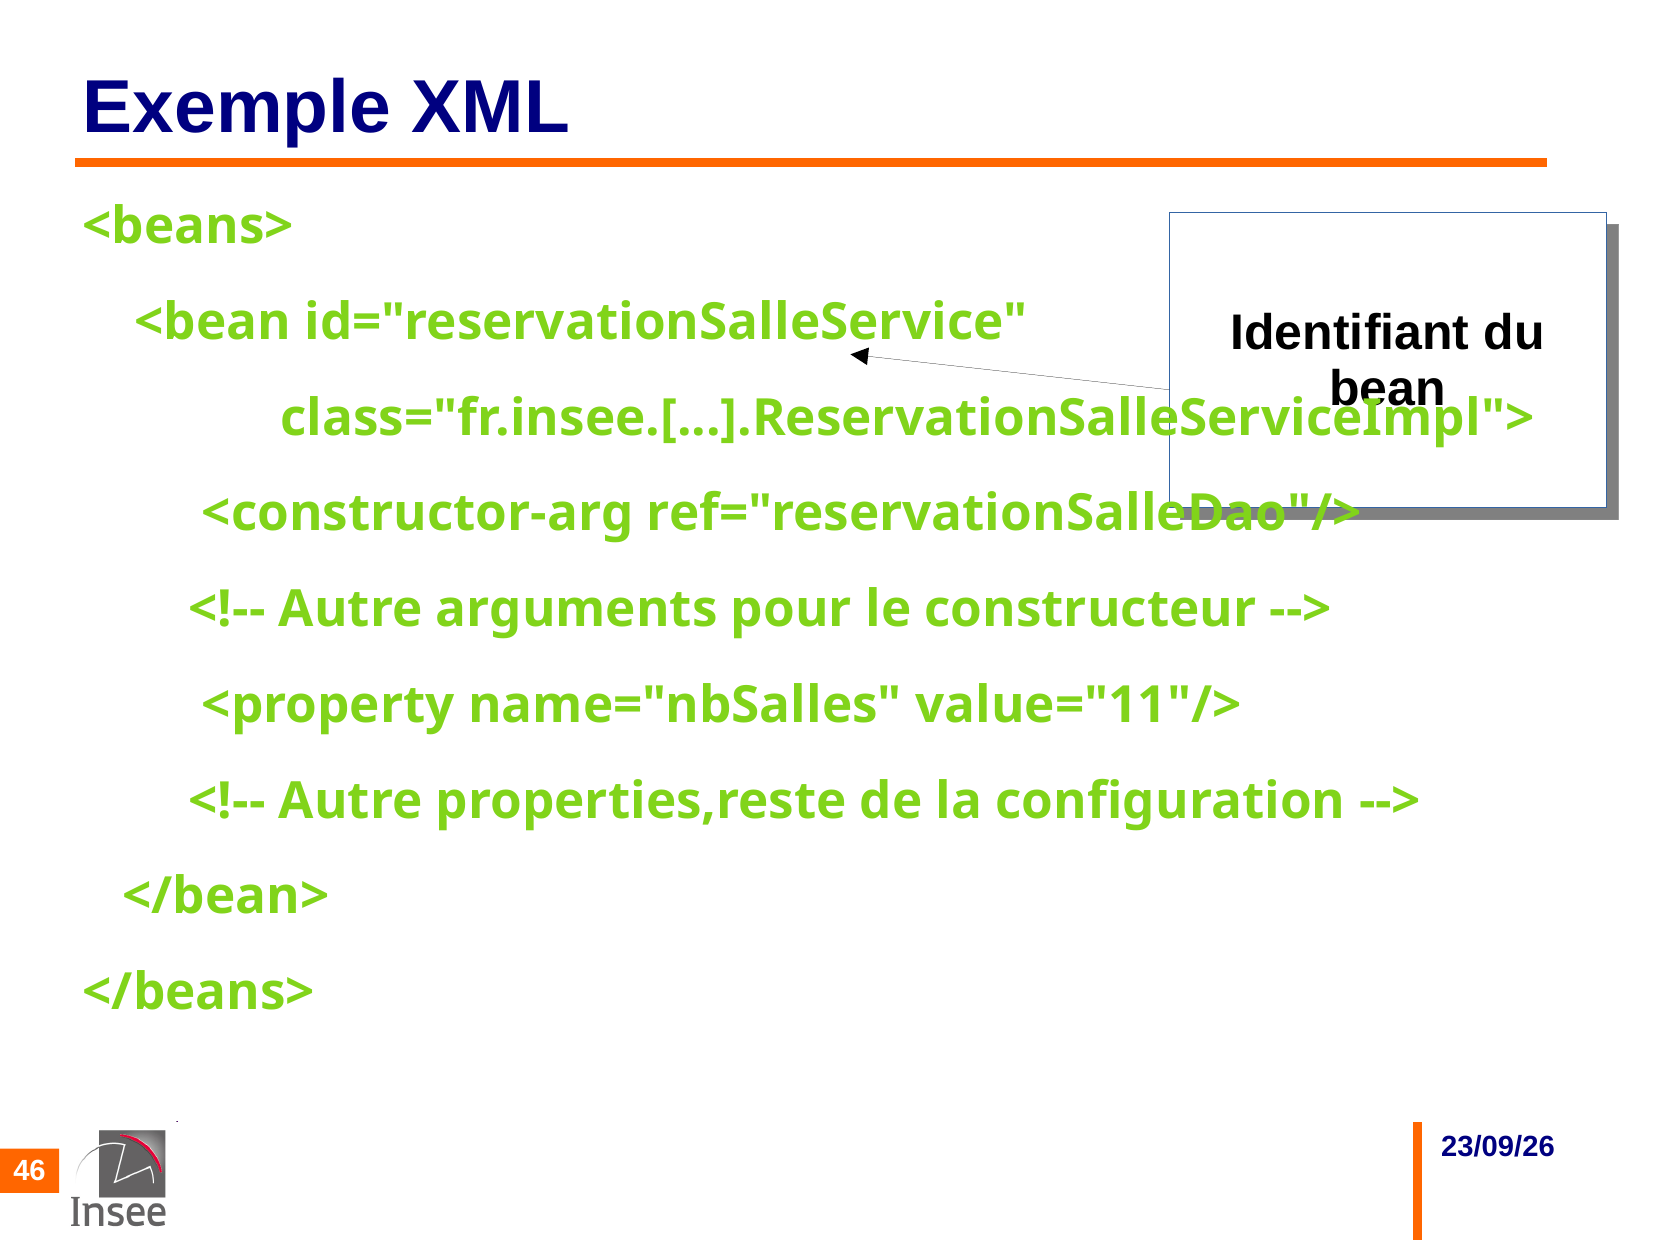

# Exemple XML
<beans>
<bean id="reservationSalleService"
 class="fr.insee.[...].ReservationSalleServiceImpl">
 <constructor-arg ref="reservationSalleDao"/>
 <!-- Autre arguments pour le constructeur -->
 <property name="nbSalles" value="11"/>
 <!-- Autre properties,reste de la configuration -->
 </bean>
</beans>
Identifiant du bean
46